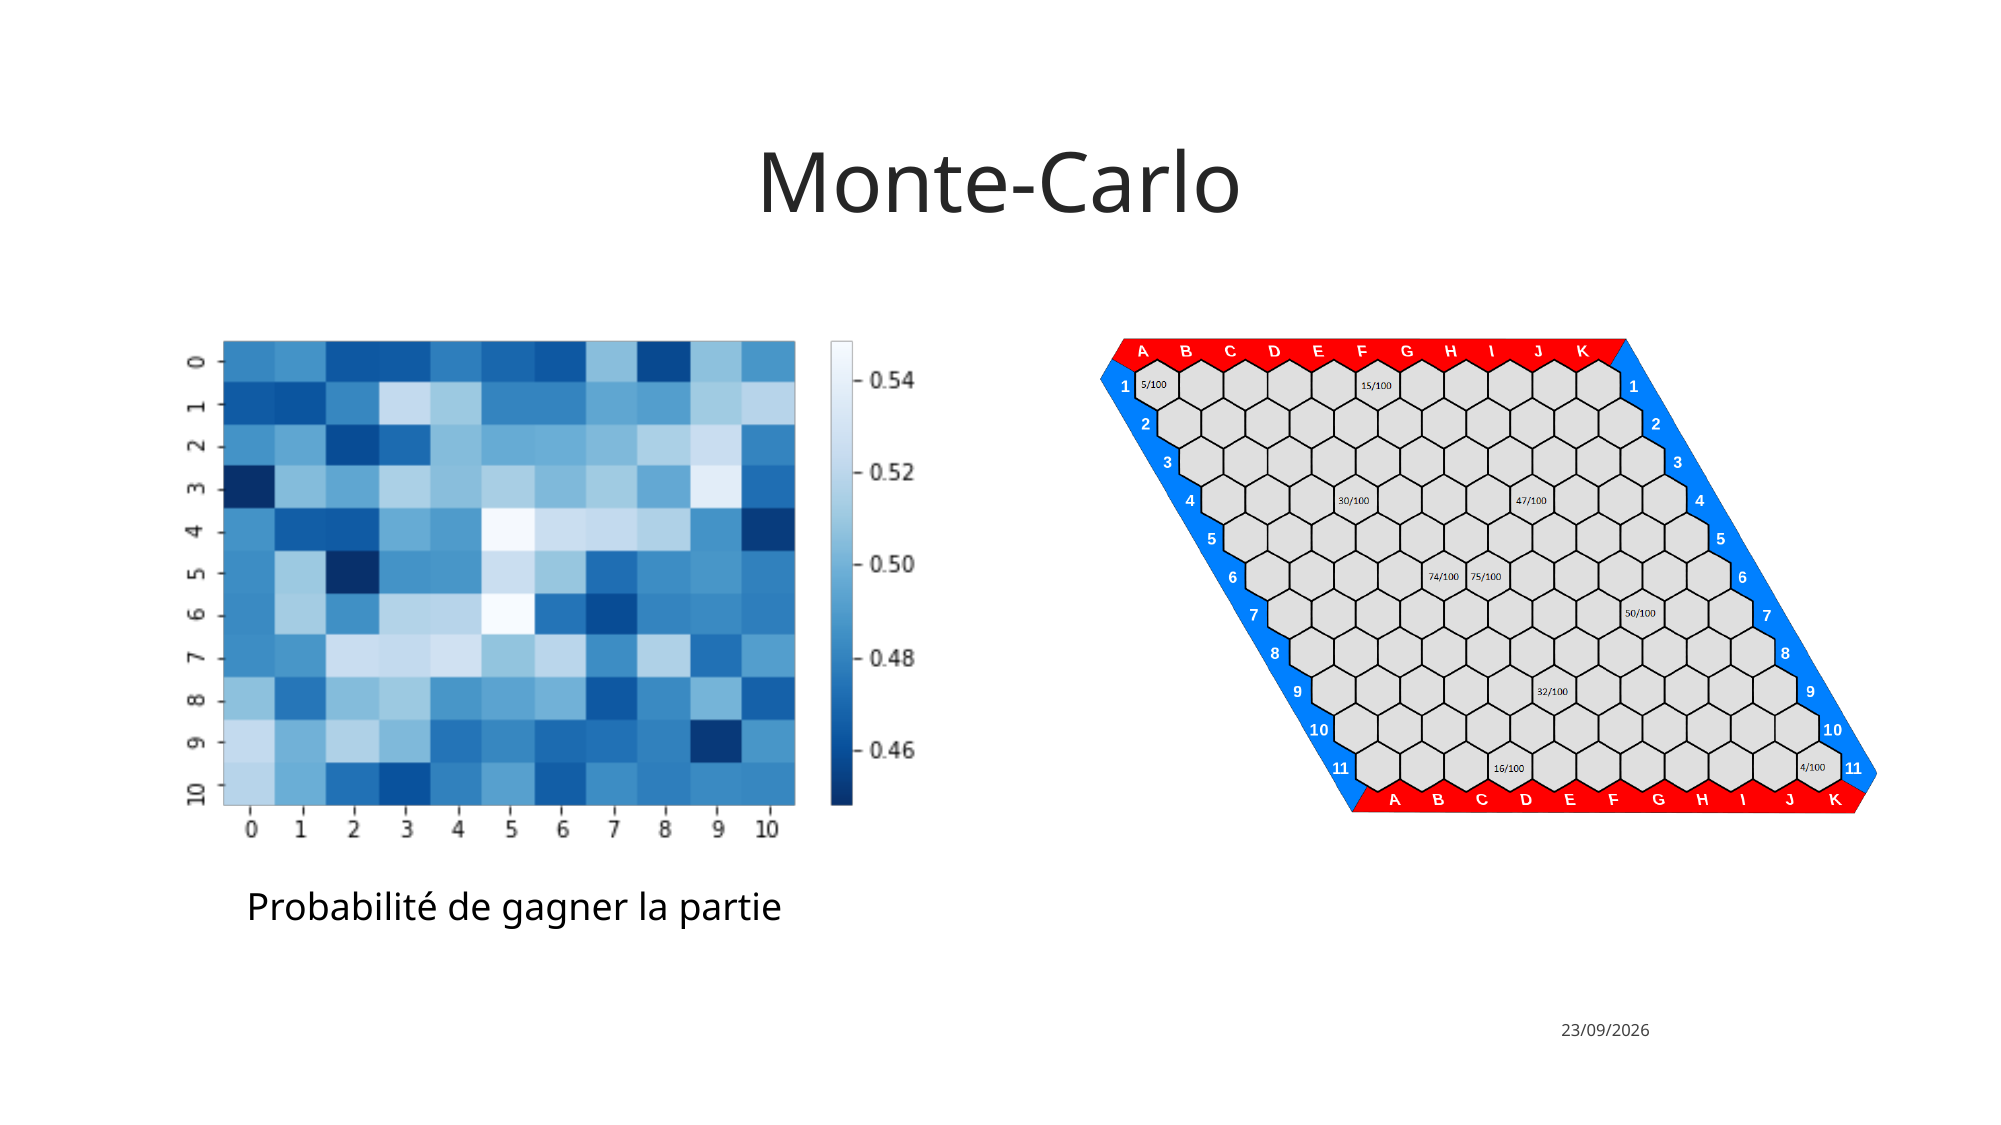

# Monte-Carlo
Probabilité de gagner la partie